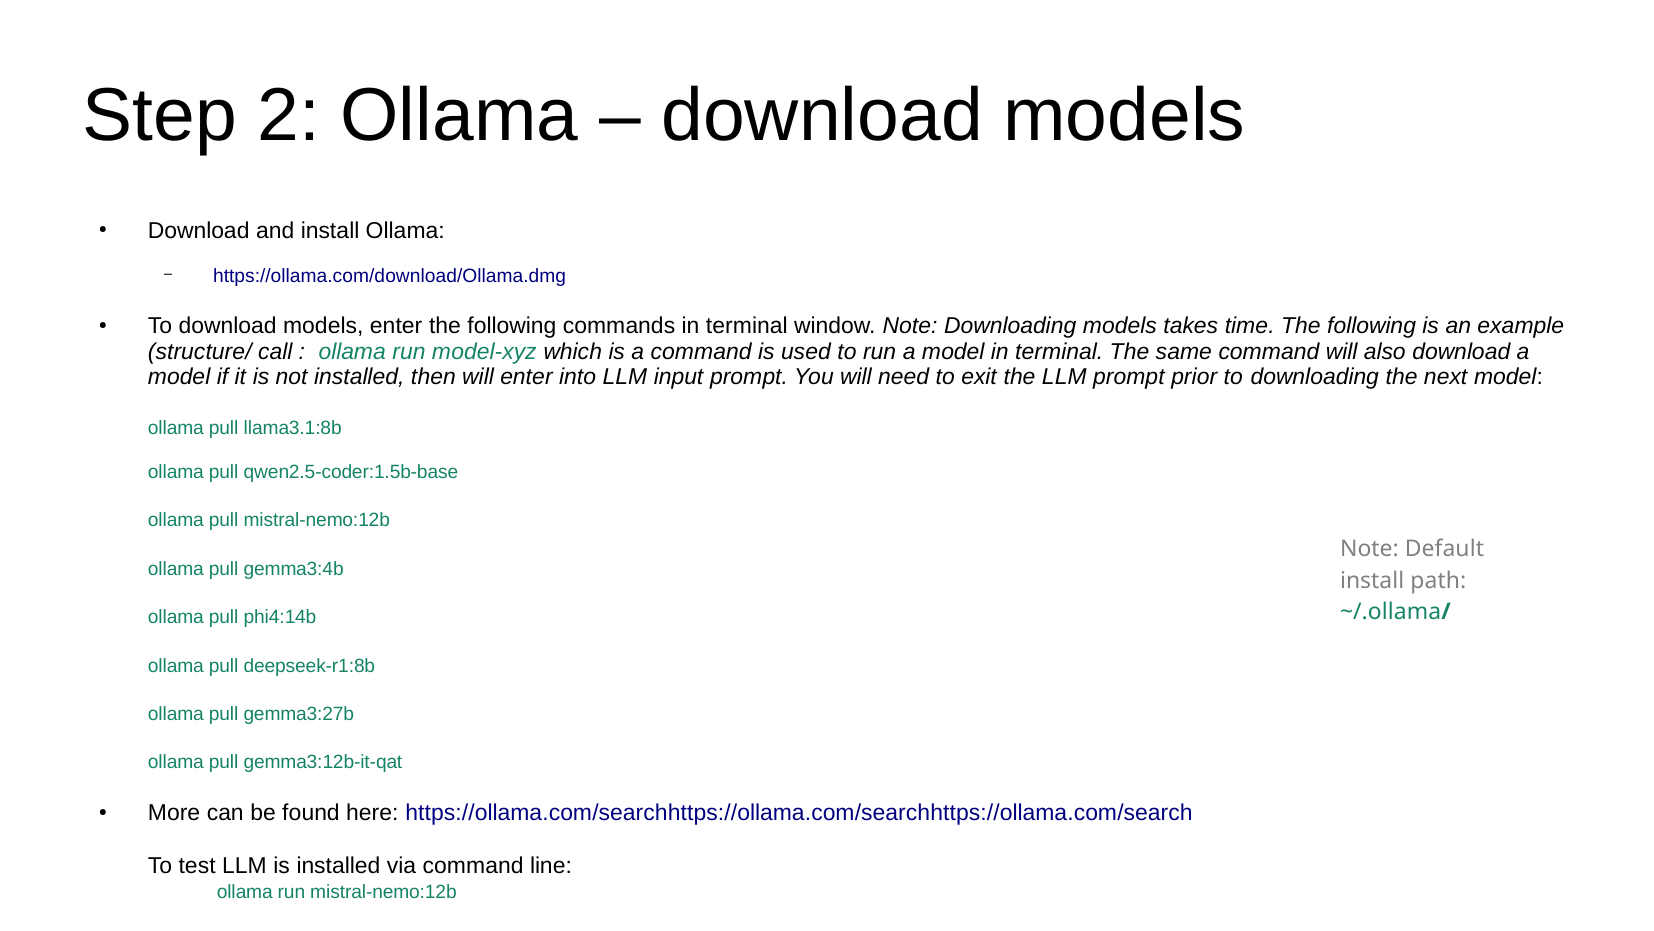

# Step 2: Ollama – download models
Download and install Ollama:
https://ollama.com/download/Ollama.dmg
To download models, enter the following commands in terminal window. Note: Downloading models takes time. The following is an example (structure/ call : ollama run model-xyz which is a command is used to run a model in terminal. The same command will also download a model if it is not installed, then will enter into LLM input prompt. You will need to exit the LLM prompt prior to downloading the next model:
ollama pull llama3.1:8b
ollama pull qwen2.5-coder:1.5b-base
ollama pull mistral-nemo:12b
ollama pull gemma3:4b
ollama pull phi4:14b
ollama pull deepseek-r1:8b
ollama pull gemma3:27b
ollama pull gemma3:12b-it-qat
More can be found here: https://ollama.com/searchhttps://ollama.com/searchhttps://ollama.com/search
To test LLM is installed via command line:
		ollama run mistral-nemo:12b
Note: Default install path:
~/.ollama/